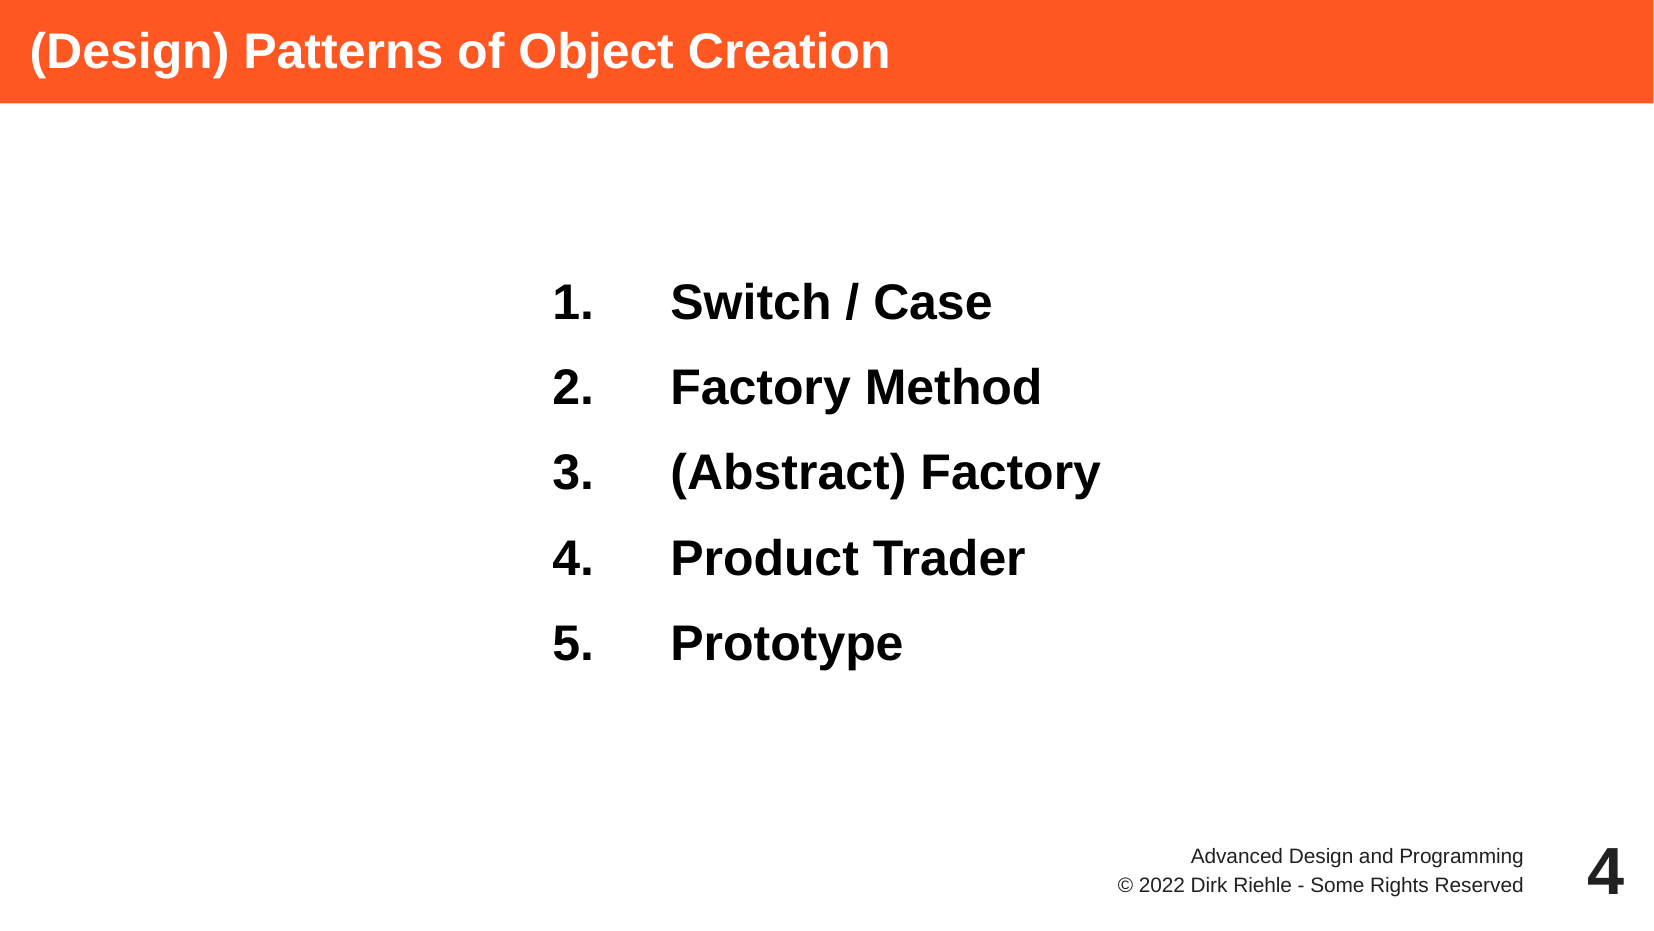

# (Design) Patterns of Object Creation
Switch / Case
Factory Method
(Abstract) Factory
Product Trader
Prototype
Advanced Design and Programming
4
© 2022 Dirk Riehle - Some Rights Reserved